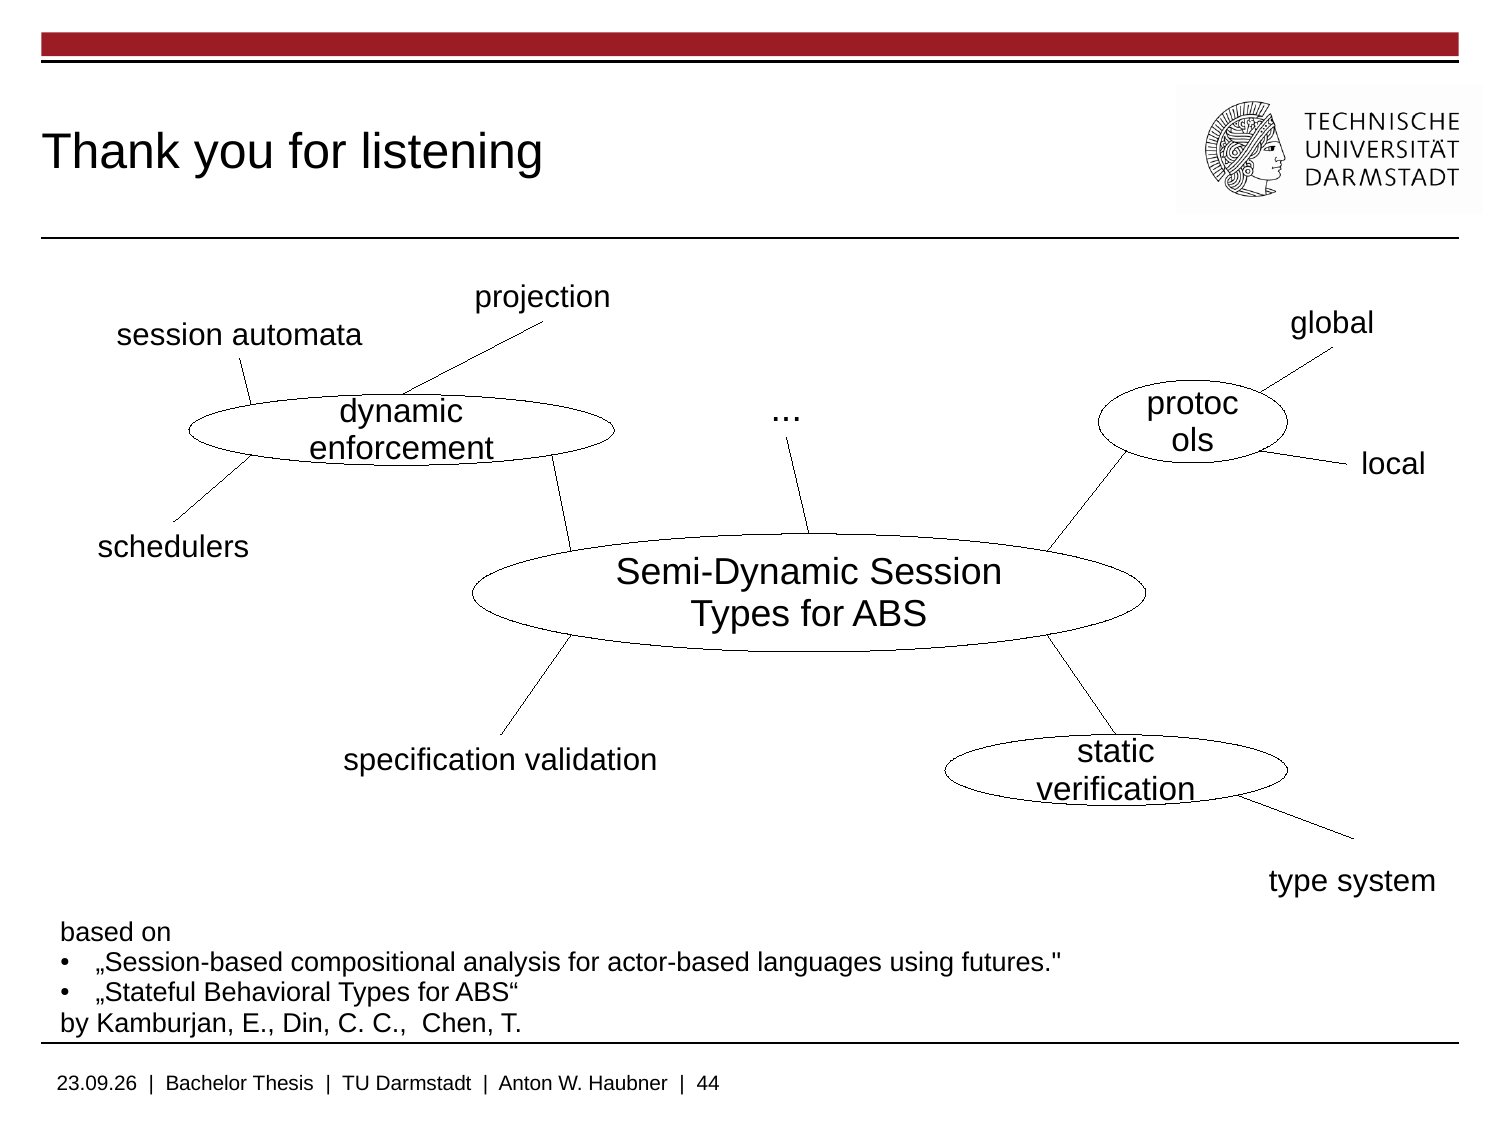

# Thank you for listening
projection
global
session automata
...
protocols
dynamic enforcement
local
schedulers
Semi-Dynamic Session Types for ABS
specification validation
static verification
type system
based on
„Session-based compositional analysis for actor-based languages using futures."
„Stateful Behavioral Types for ABS“
by Kamburjan, E., Din, C. C., Chen, T.